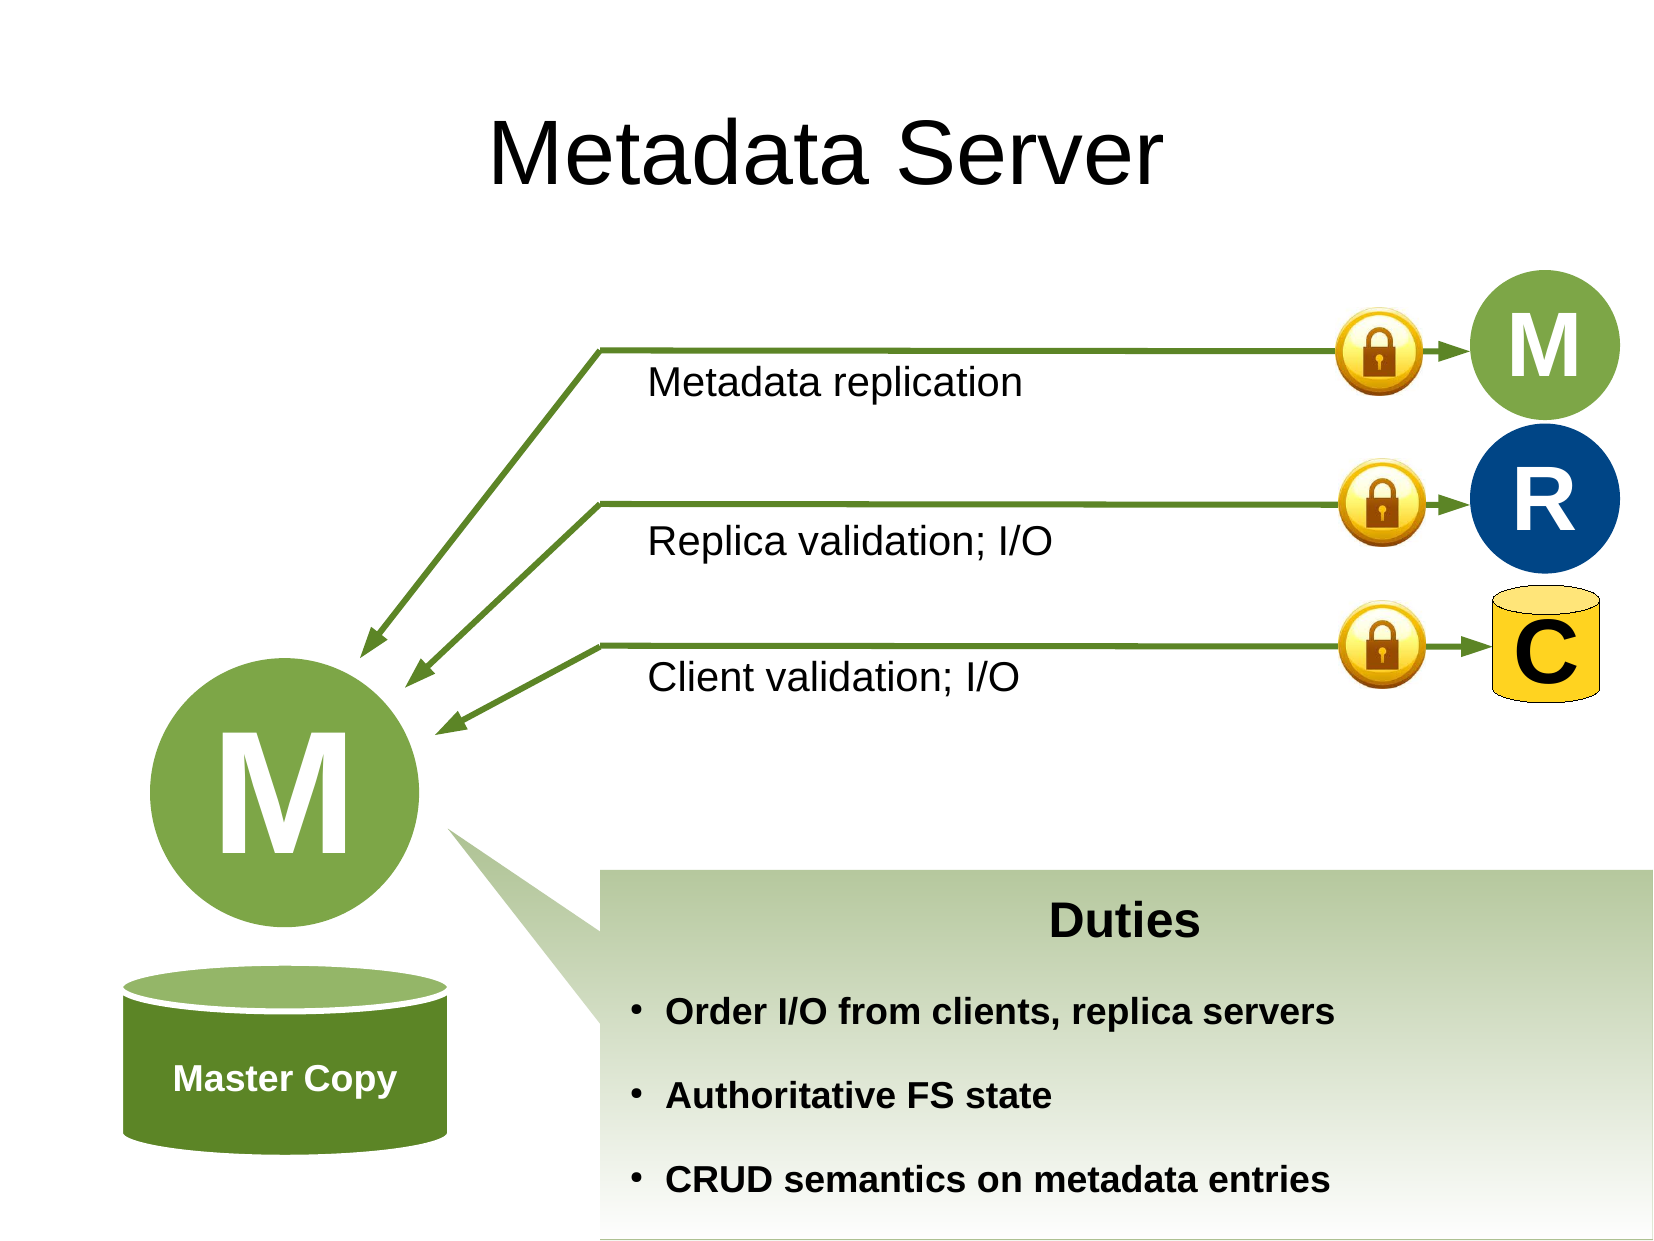

# Metadata Server
M
Metadata replication
R
Replica validation; I/O
C
Client validation; I/O
M
Duties
Order I/O from clients, replica servers
Authoritative FS state
CRUD semantics on metadata entries
Master Copy